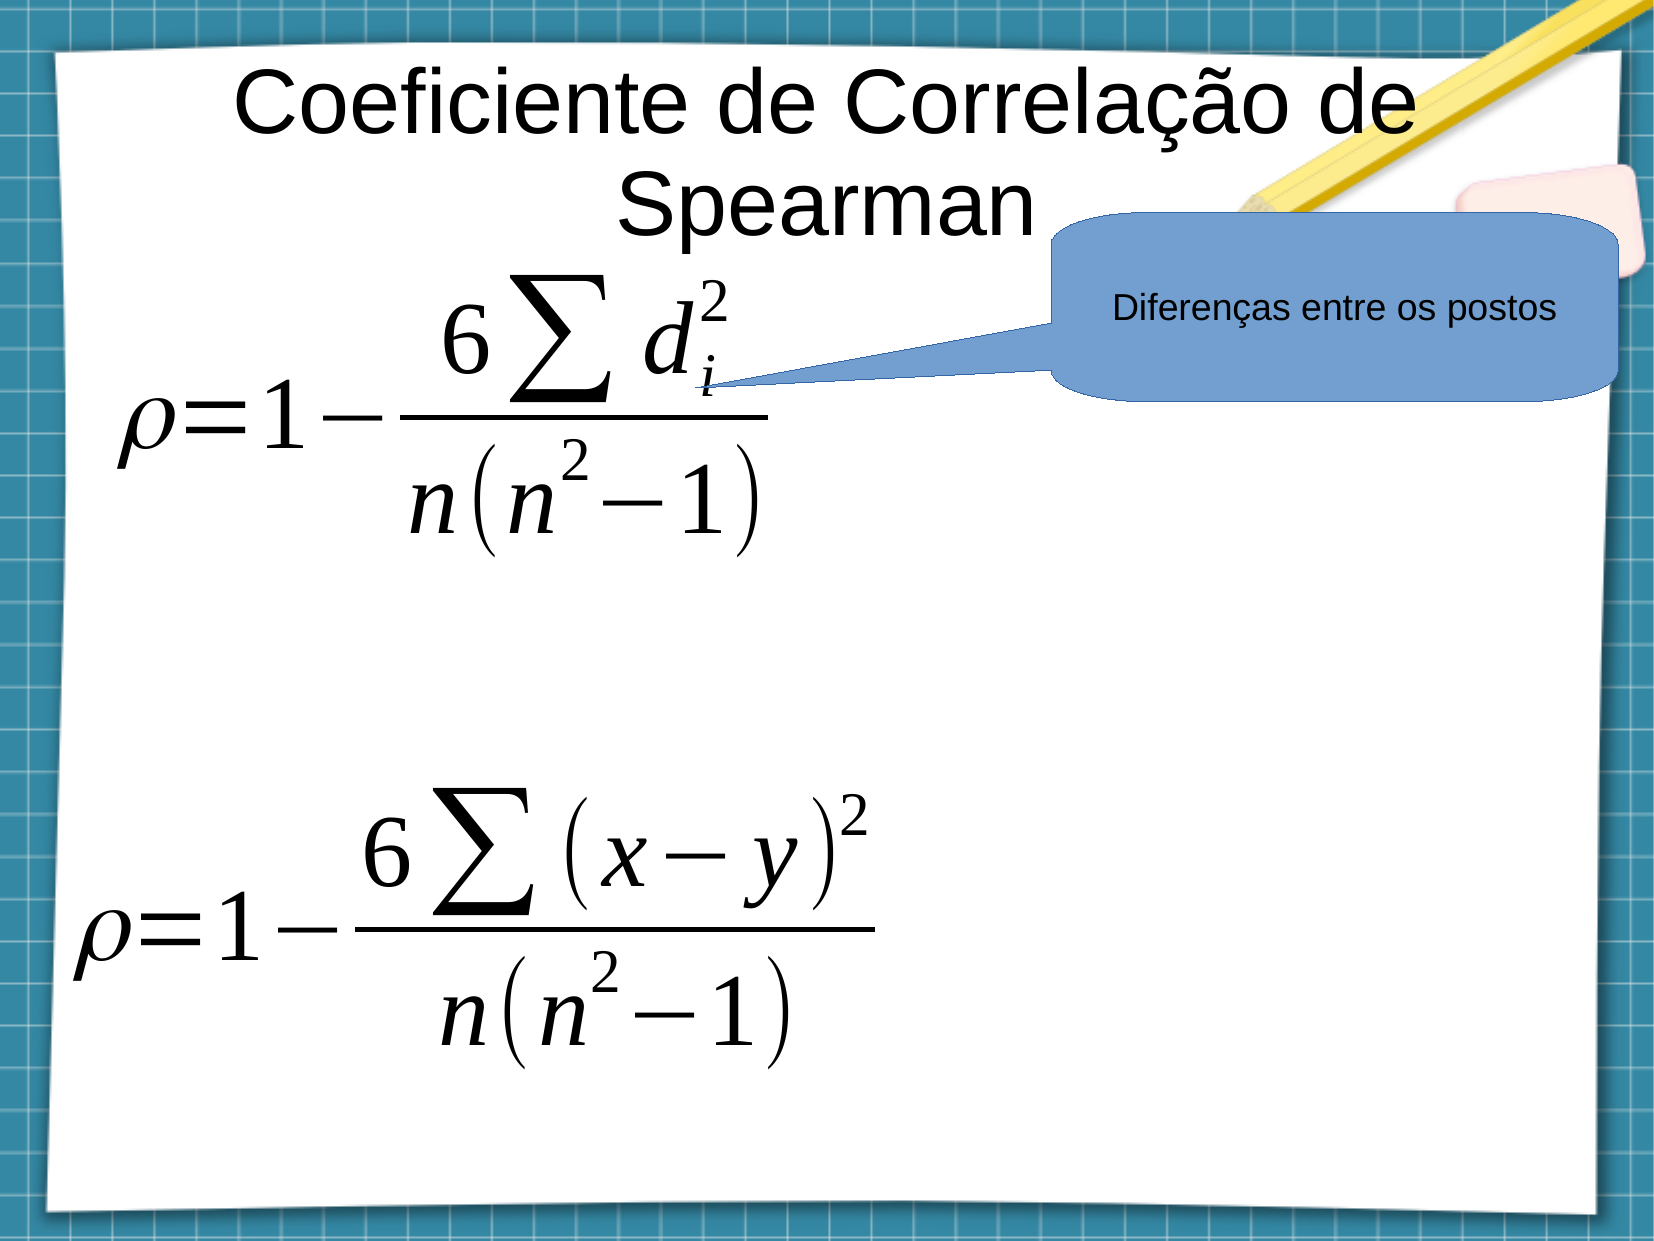

# Coeficiente de Correlação de Spearman
Diferenças entre os postos